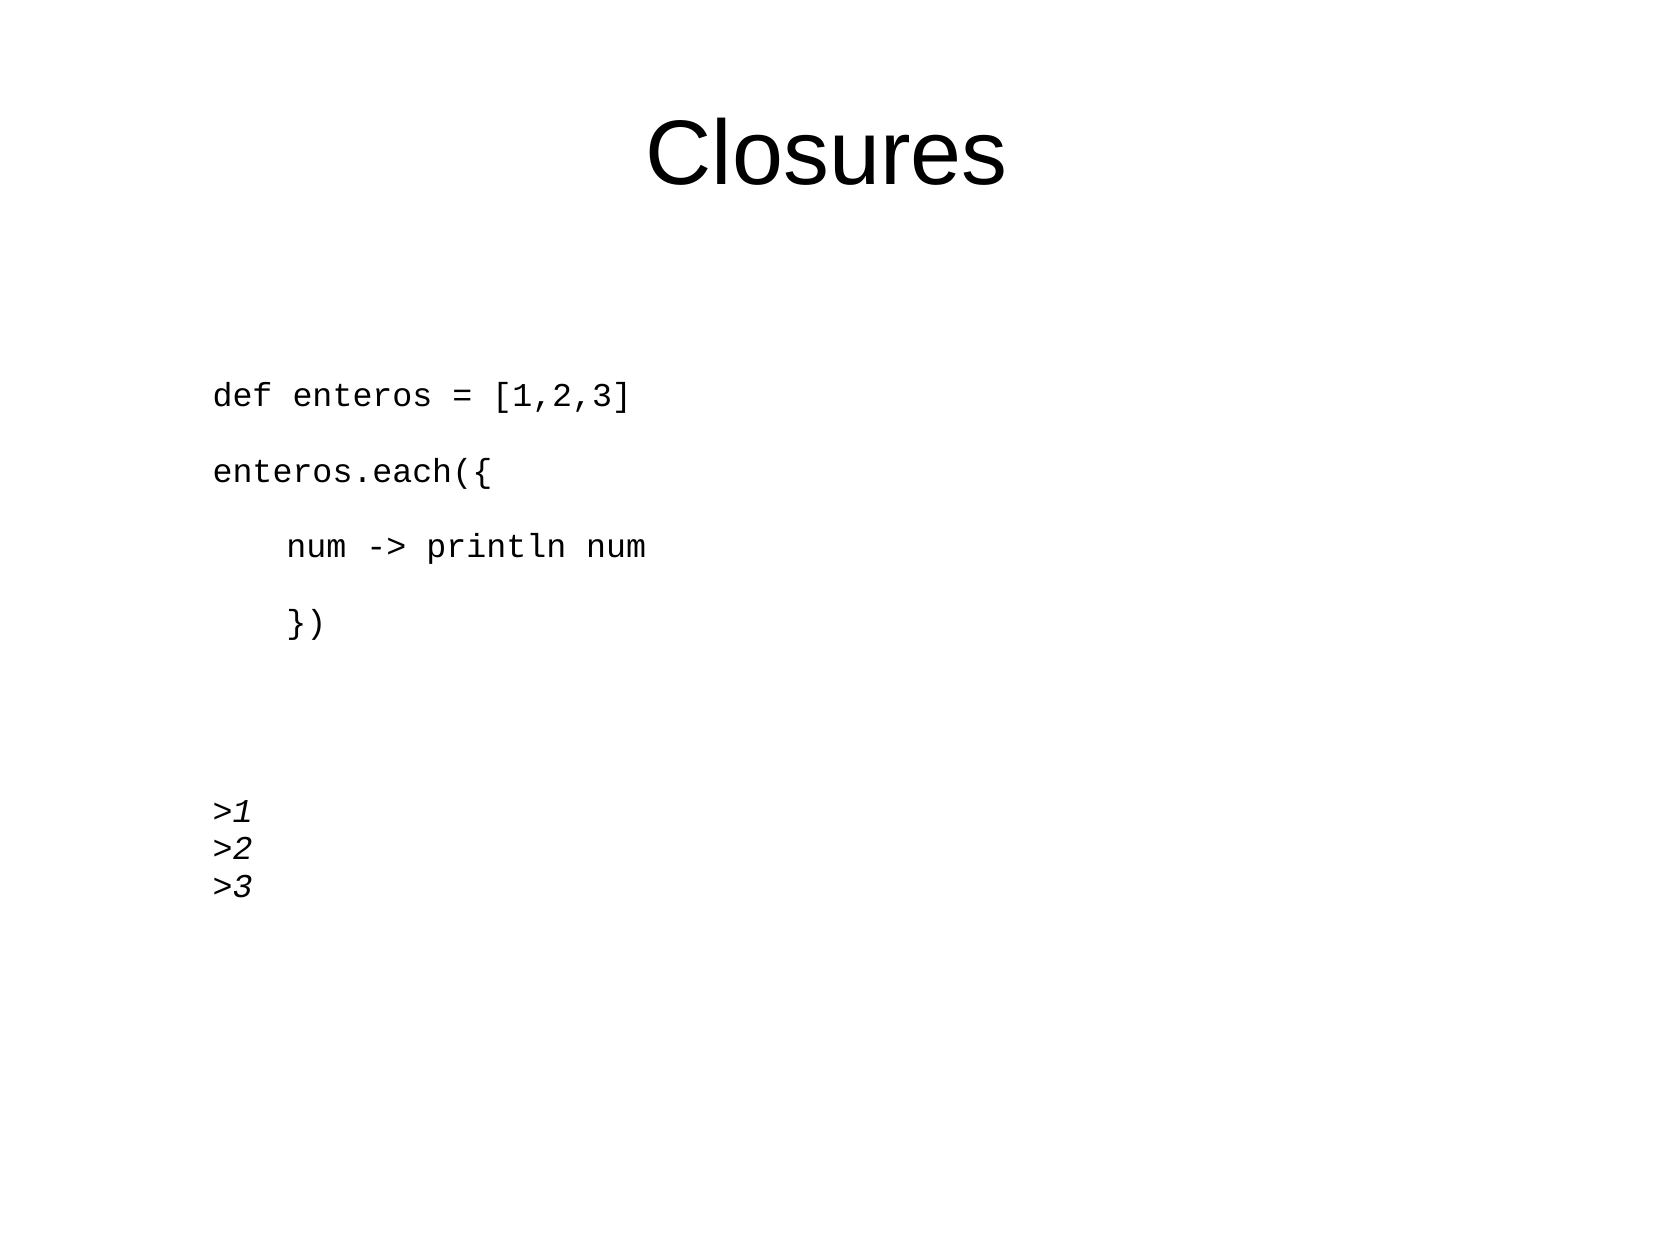

# Closures
def enteros = [1,2,3]
enteros.each({
	num -> println num
	})
>1
>2
>3